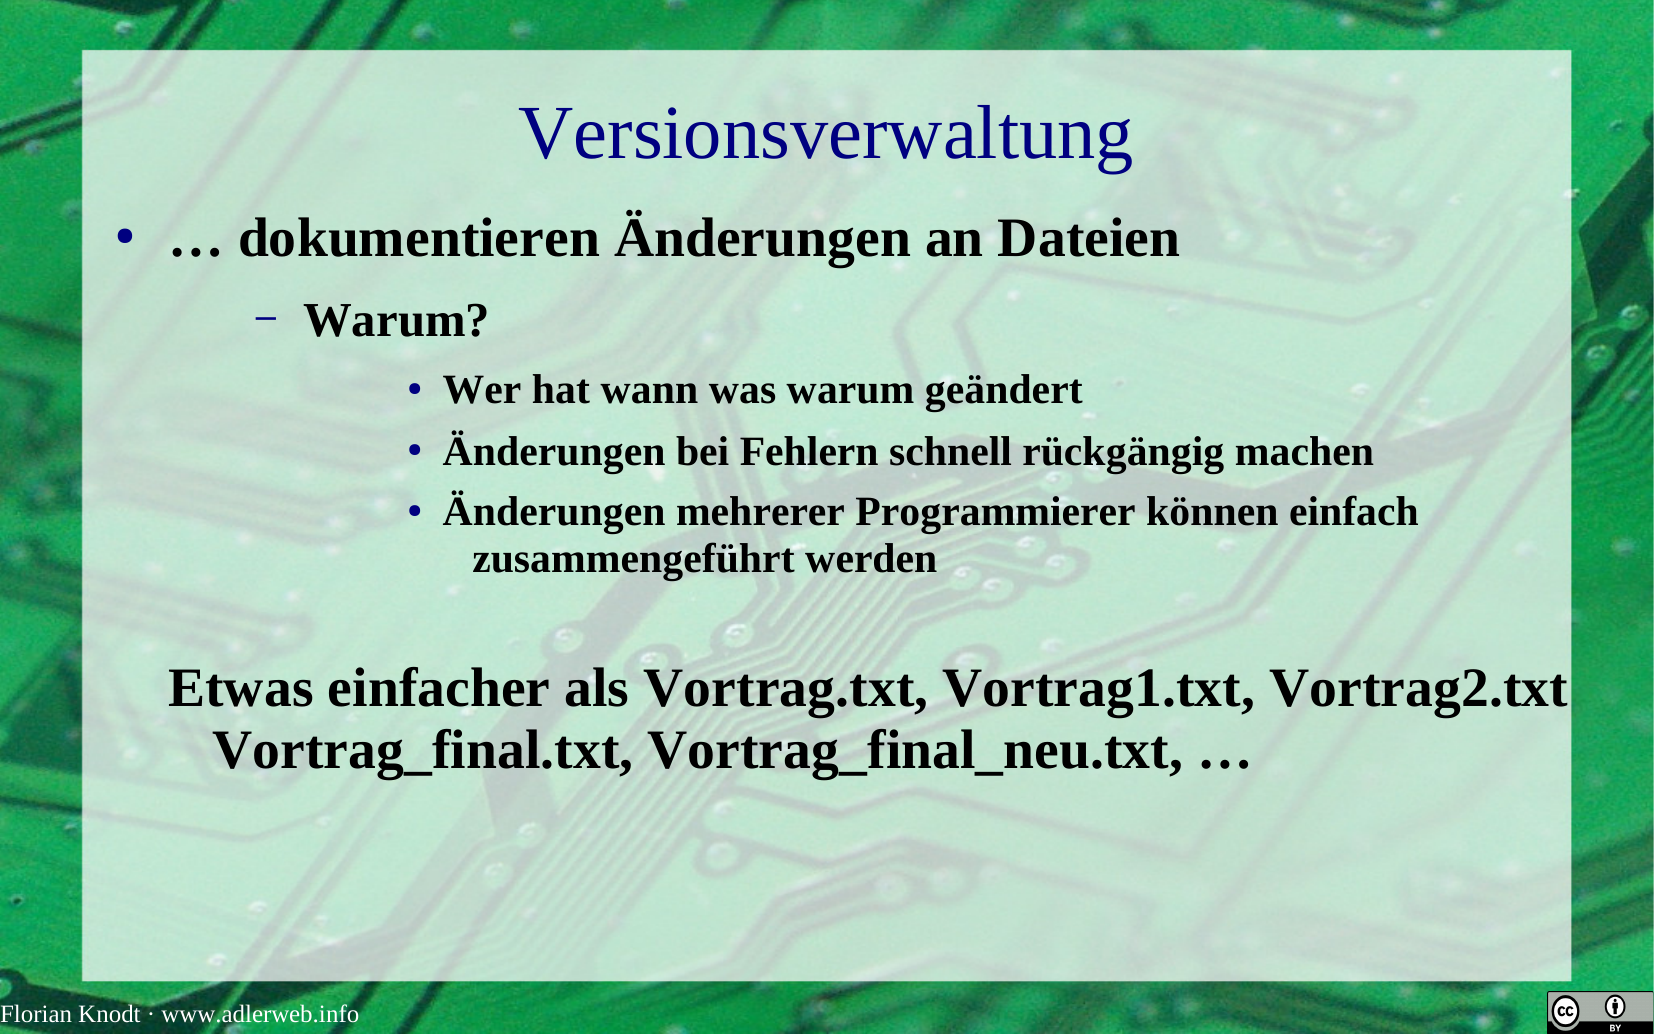

# Versionsverwaltung
… dokumentieren Änderungen an Dateien
Warum?
Wer hat wann was warum geändert
Änderungen bei Fehlern schnell rückgängig machen
Änderungen mehrerer Programmierer können einfach zusammengeführt werden
Etwas einfacher als Vortrag.txt, Vortrag1.txt, Vortrag2.txt Vortrag_final.txt, Vortrag_final_neu.txt, …